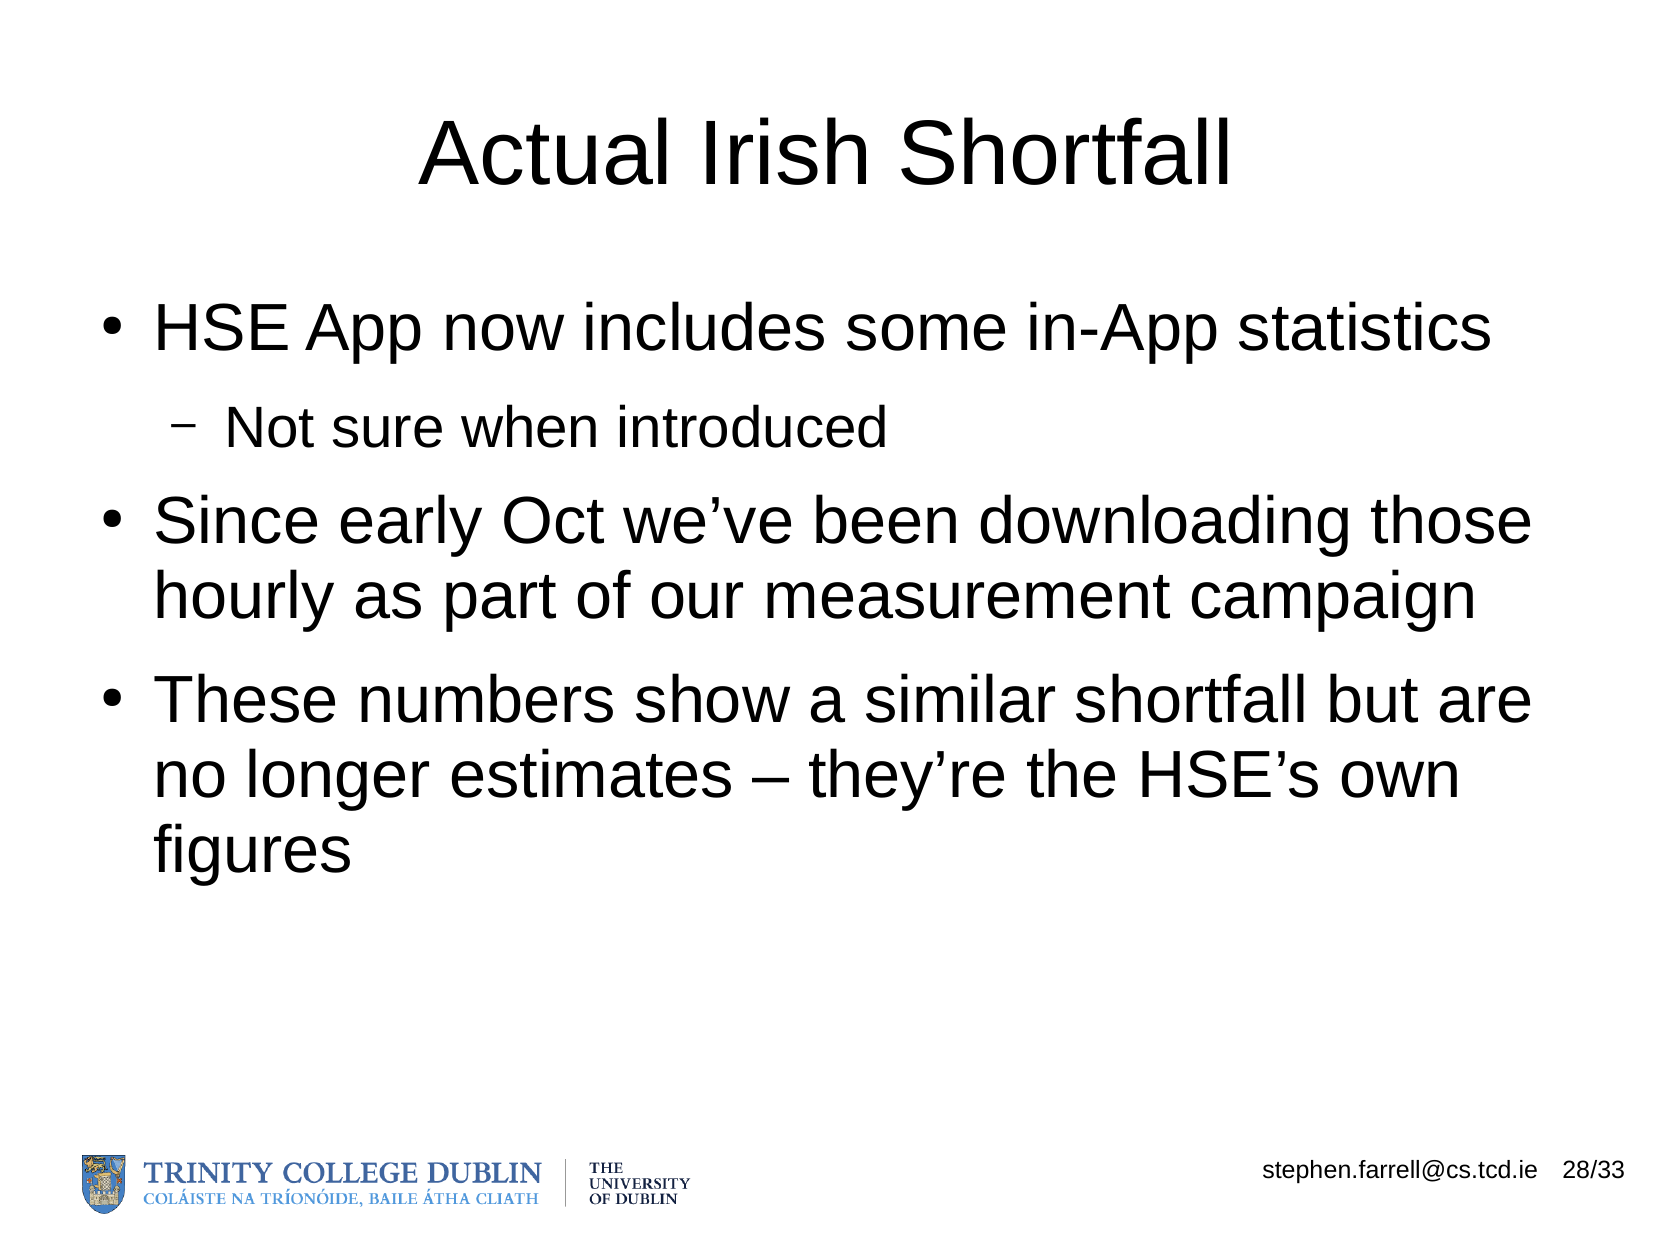

# Actual Irish Shortfall
HSE App now includes some in-App statistics
Not sure when introduced
Since early Oct we’ve been downloading those hourly as part of our measurement campaign
These numbers show a similar shortfall but are no longer estimates – they’re the HSE’s own figures